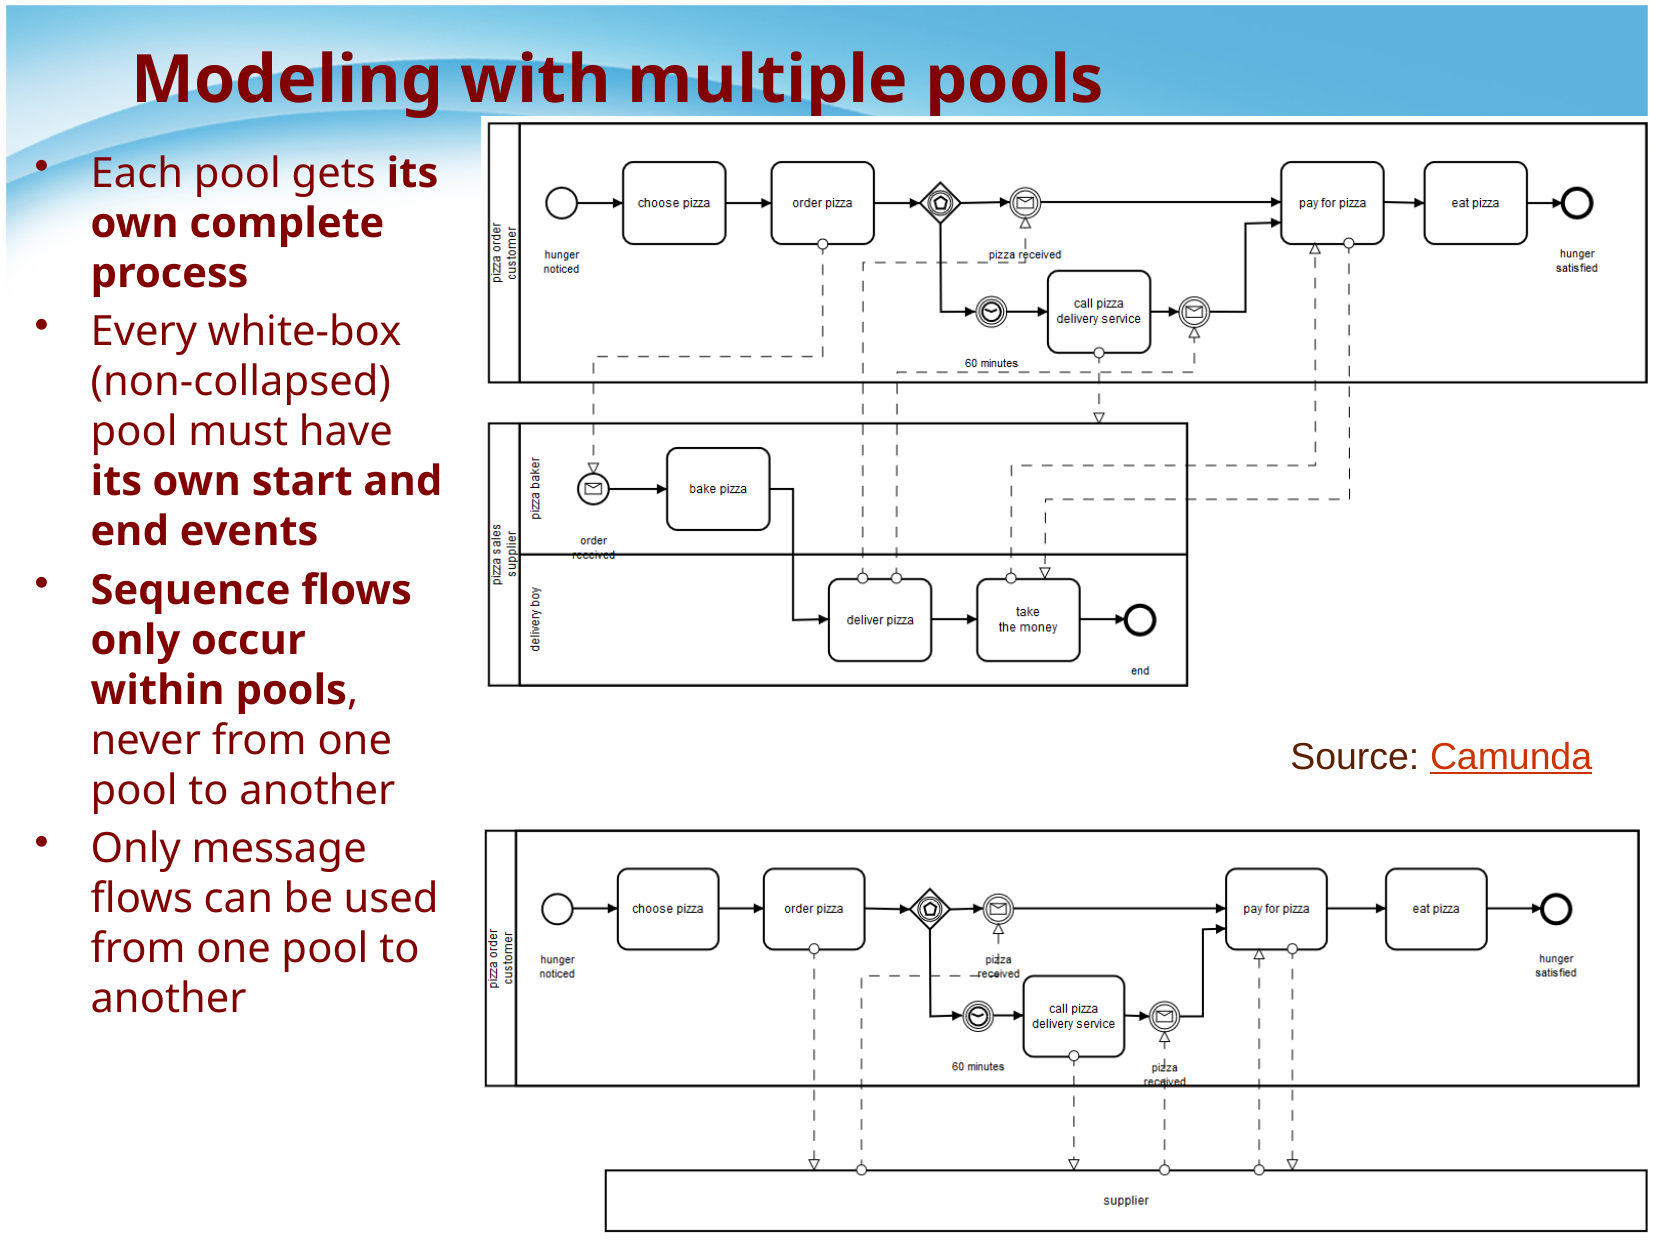

# Modeling with multiple pools
Each pool gets its own complete process
Every white-box (non-collapsed) pool must have its own start and end events
Sequence flows only occur within pools, never from one pool to another
Only message flows can be used from one pool to another
Source: Camunda